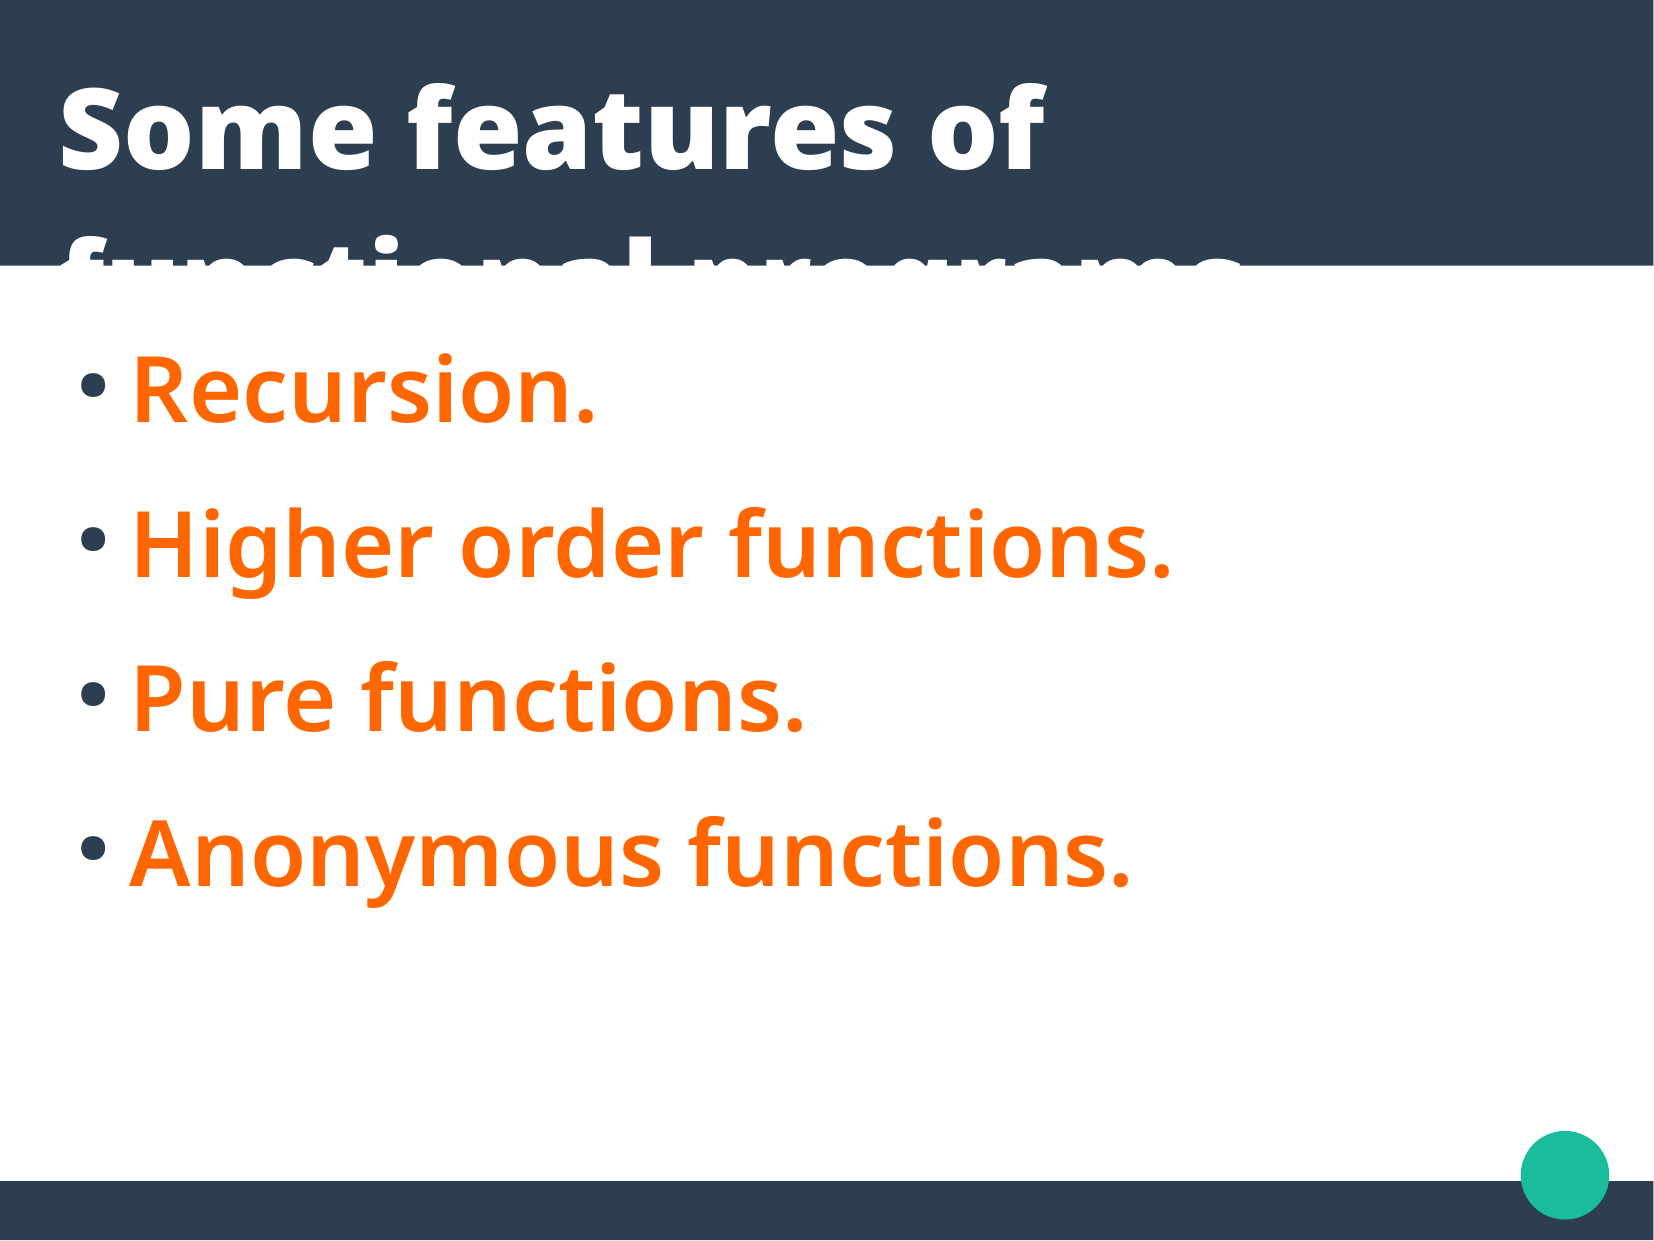

# Some features of functional programs
Recursion.
Higher order functions.
Pure functions.
Anonymous functions.